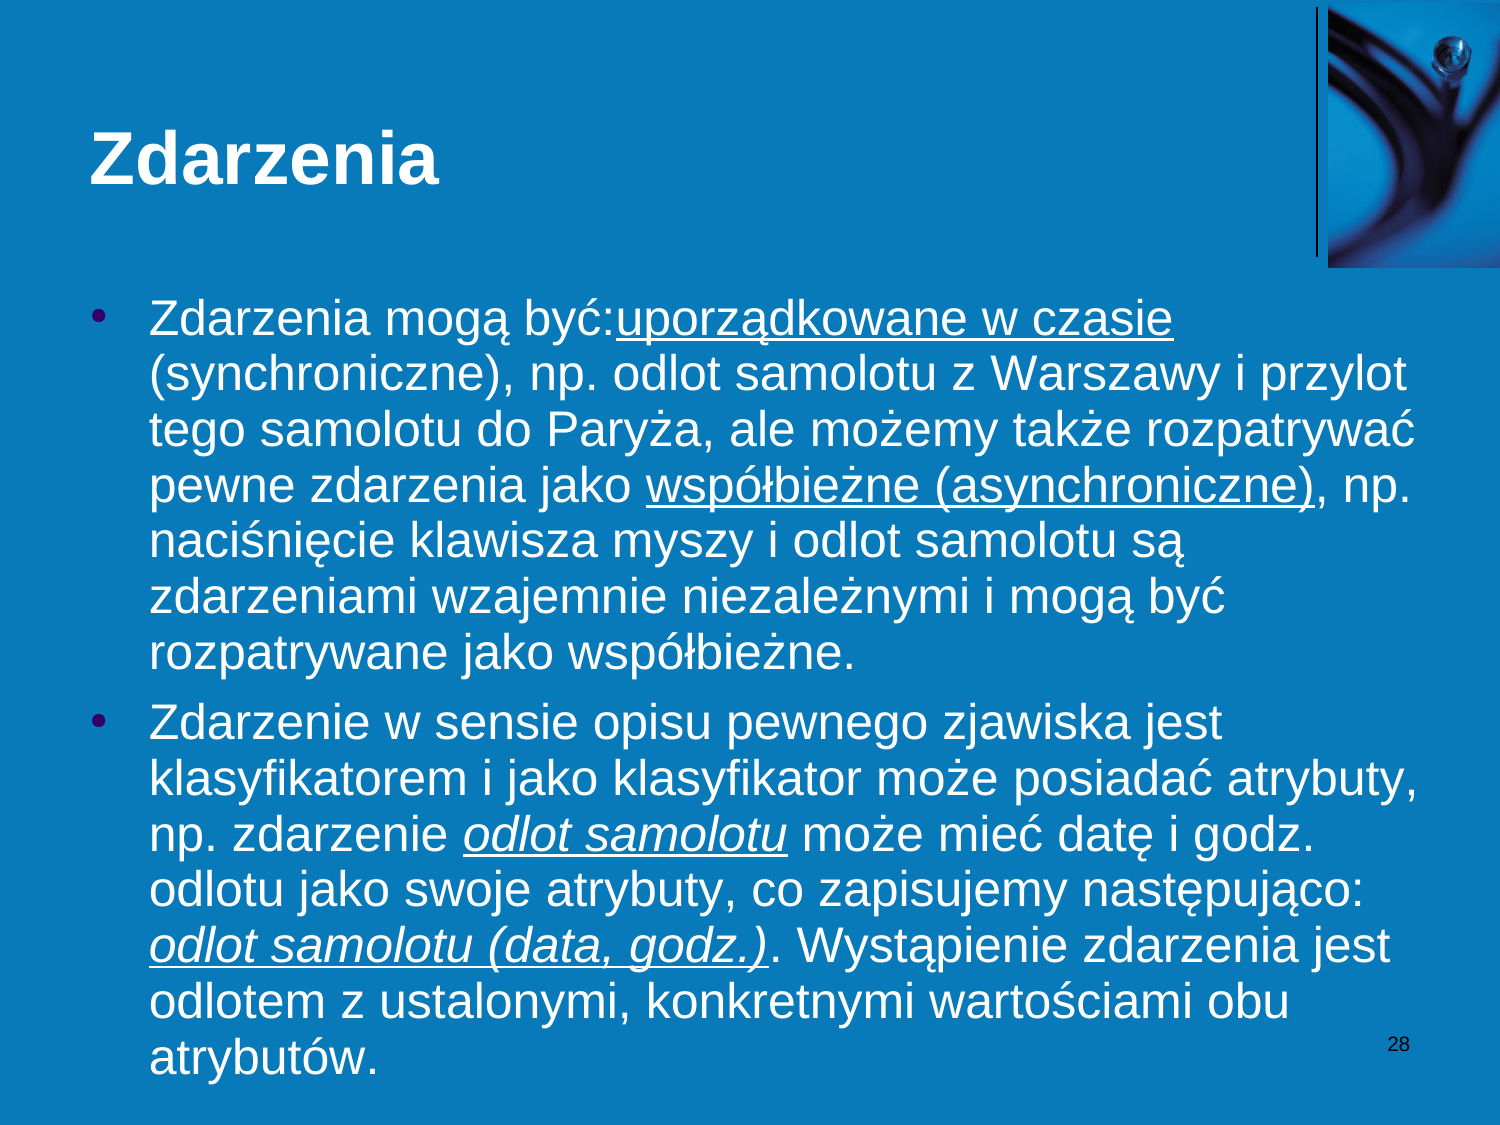

# Zdarzenia
Zdarzenia mogą być:uporządkowane w czasie (synchroniczne), np. odlot samolotu z Warszawy i przylot tego samolotu do Paryża, ale możemy także rozpatrywać pewne zdarzenia jako współbieżne (asynchroniczne), np. naciśnięcie klawisza myszy i odlot samolotu są zdarzeniami wzajemnie niezależnymi i mogą być rozpatrywane jako współbieżne.
Zdarzenie w sensie opisu pewnego zjawiska jest klasyfikatorem i jako klasyfikator może posiadać atrybuty, np. zdarzenie odlot samolotu może mieć datę i godz. odlotu jako swoje atrybuty, co zapisujemy następująco: odlot samolotu (data, godz.). Wystąpienie zdarzenia jest odlotem z ustalonymi, konkretnymi wartościami obu atrybutów.
28